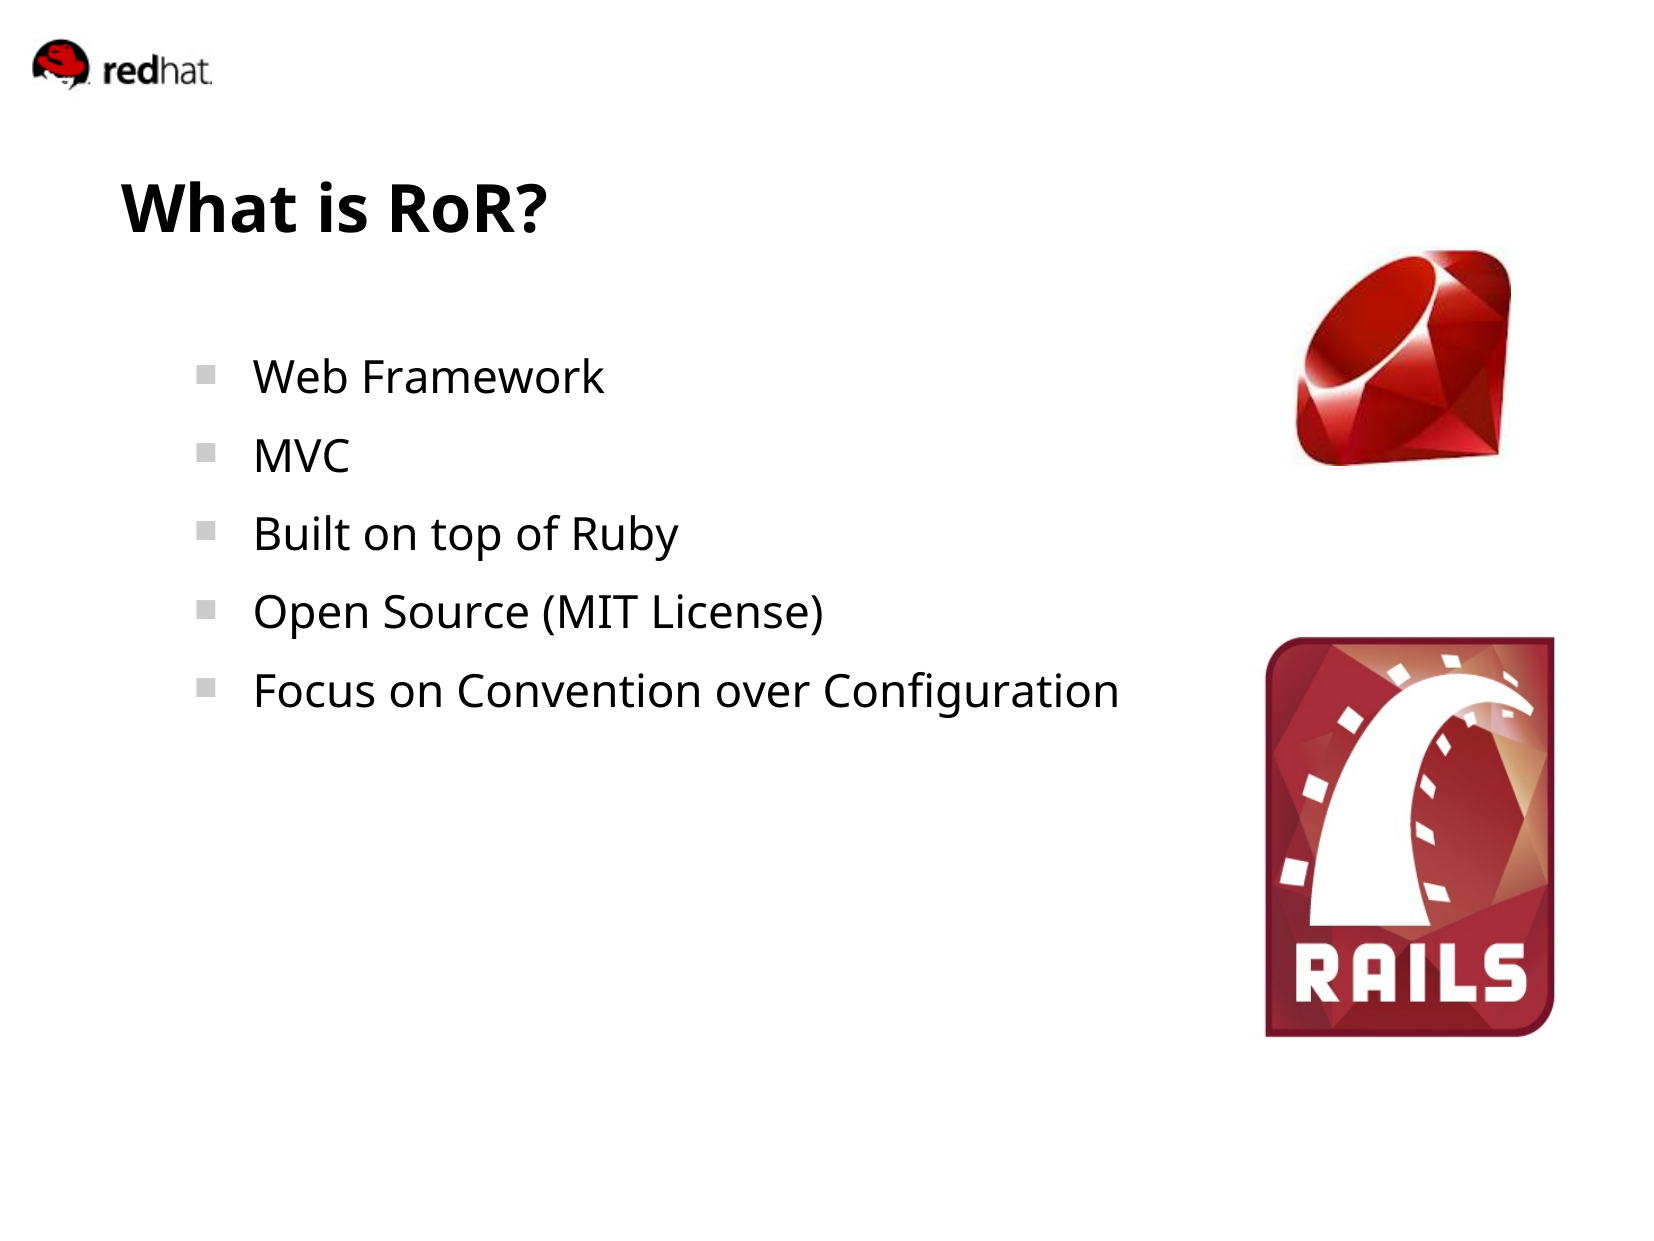

# What is RoR?
Web Framework
MVC
Built on top of Ruby
Open Source (MIT License)
Focus on Convention over Configuration